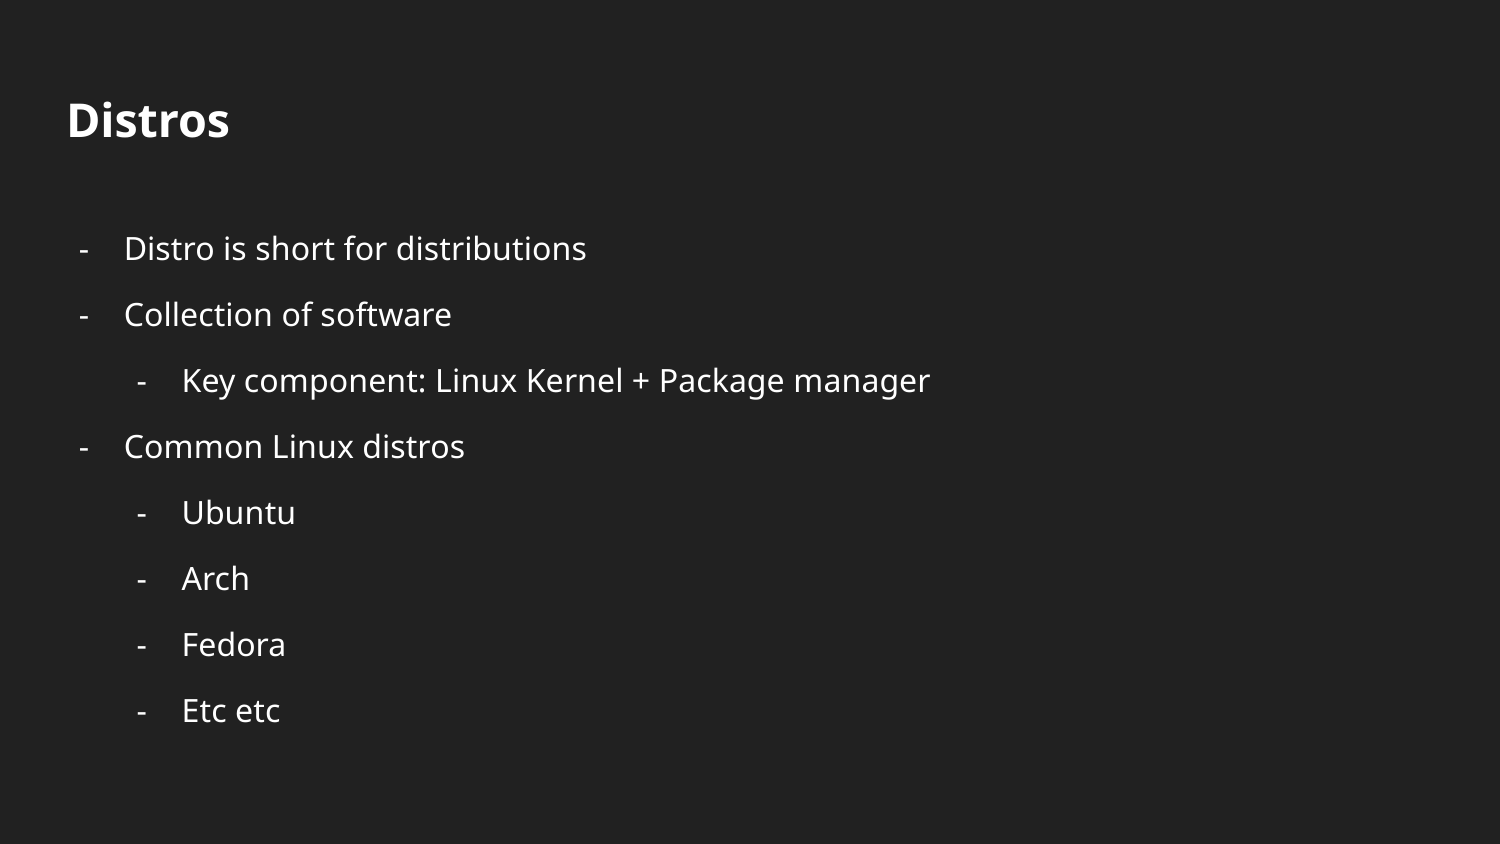

# Distros
Distro is short for distributions
Collection of software
Key component: Linux Kernel + Package manager
Common Linux distros
Ubuntu
Arch
Fedora
Etc etc